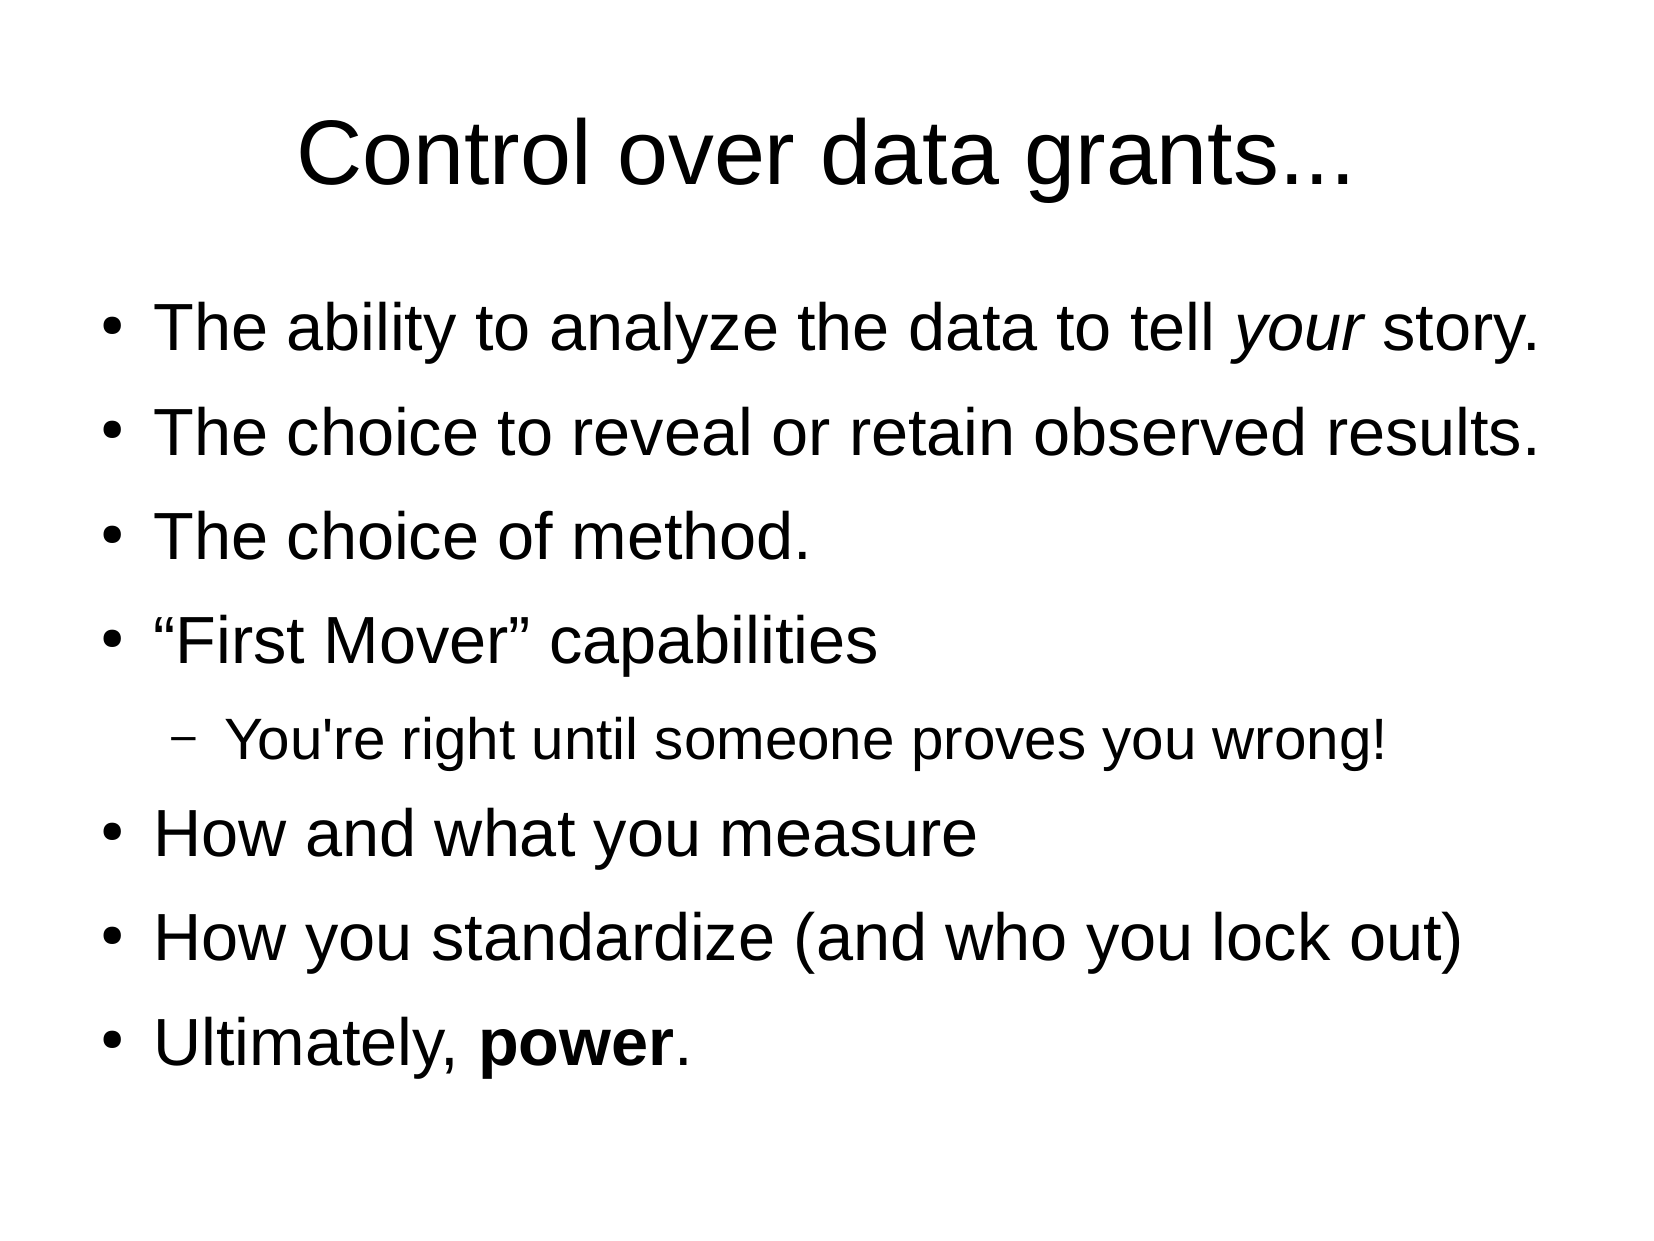

# Control over data grants...
The ability to analyze the data to tell your story.
The choice to reveal or retain observed results.
The choice of method.
“First Mover” capabilities
You're right until someone proves you wrong!
How and what you measure
How you standardize (and who you lock out)
Ultimately, power.